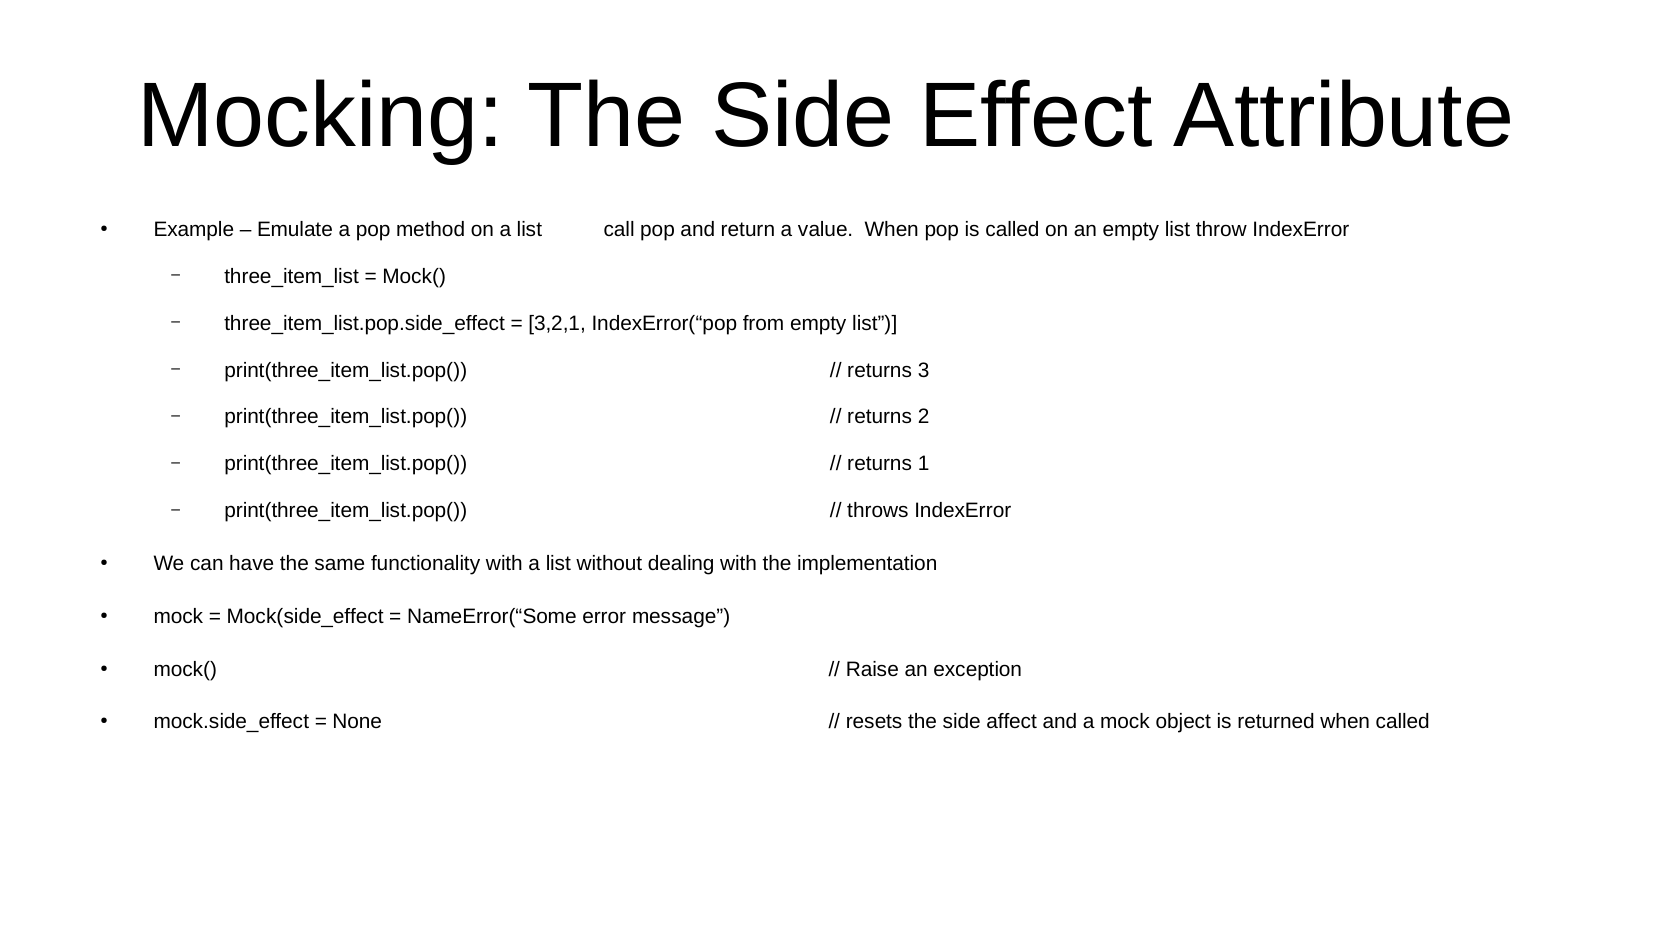

# Mocking: The Side Effect Attribute
Example – Emulate a pop method on a list	call pop and return a value. When pop is called on an empty list throw IndexError
three_item_list = Mock()
three_item_list.pop.side_effect = [3,2,1, IndexError(“pop from empty list”)]
print(three_item_list.pop()) 	 	 	 // returns 3
print(three_item_list.pop()) 			 	 	 // returns 2
print(three_item_list.pop()) 	 	 	 	 	 // returns 1
print(three_item_list.pop())					 // throws IndexError
We can have the same functionality with a list without dealing with the implementation
mock = Mock(side_effect = NameError(“Some error message”)
mock()									// Raise an exception
mock.side_effect = None						// resets the side affect and a mock object is returned when called